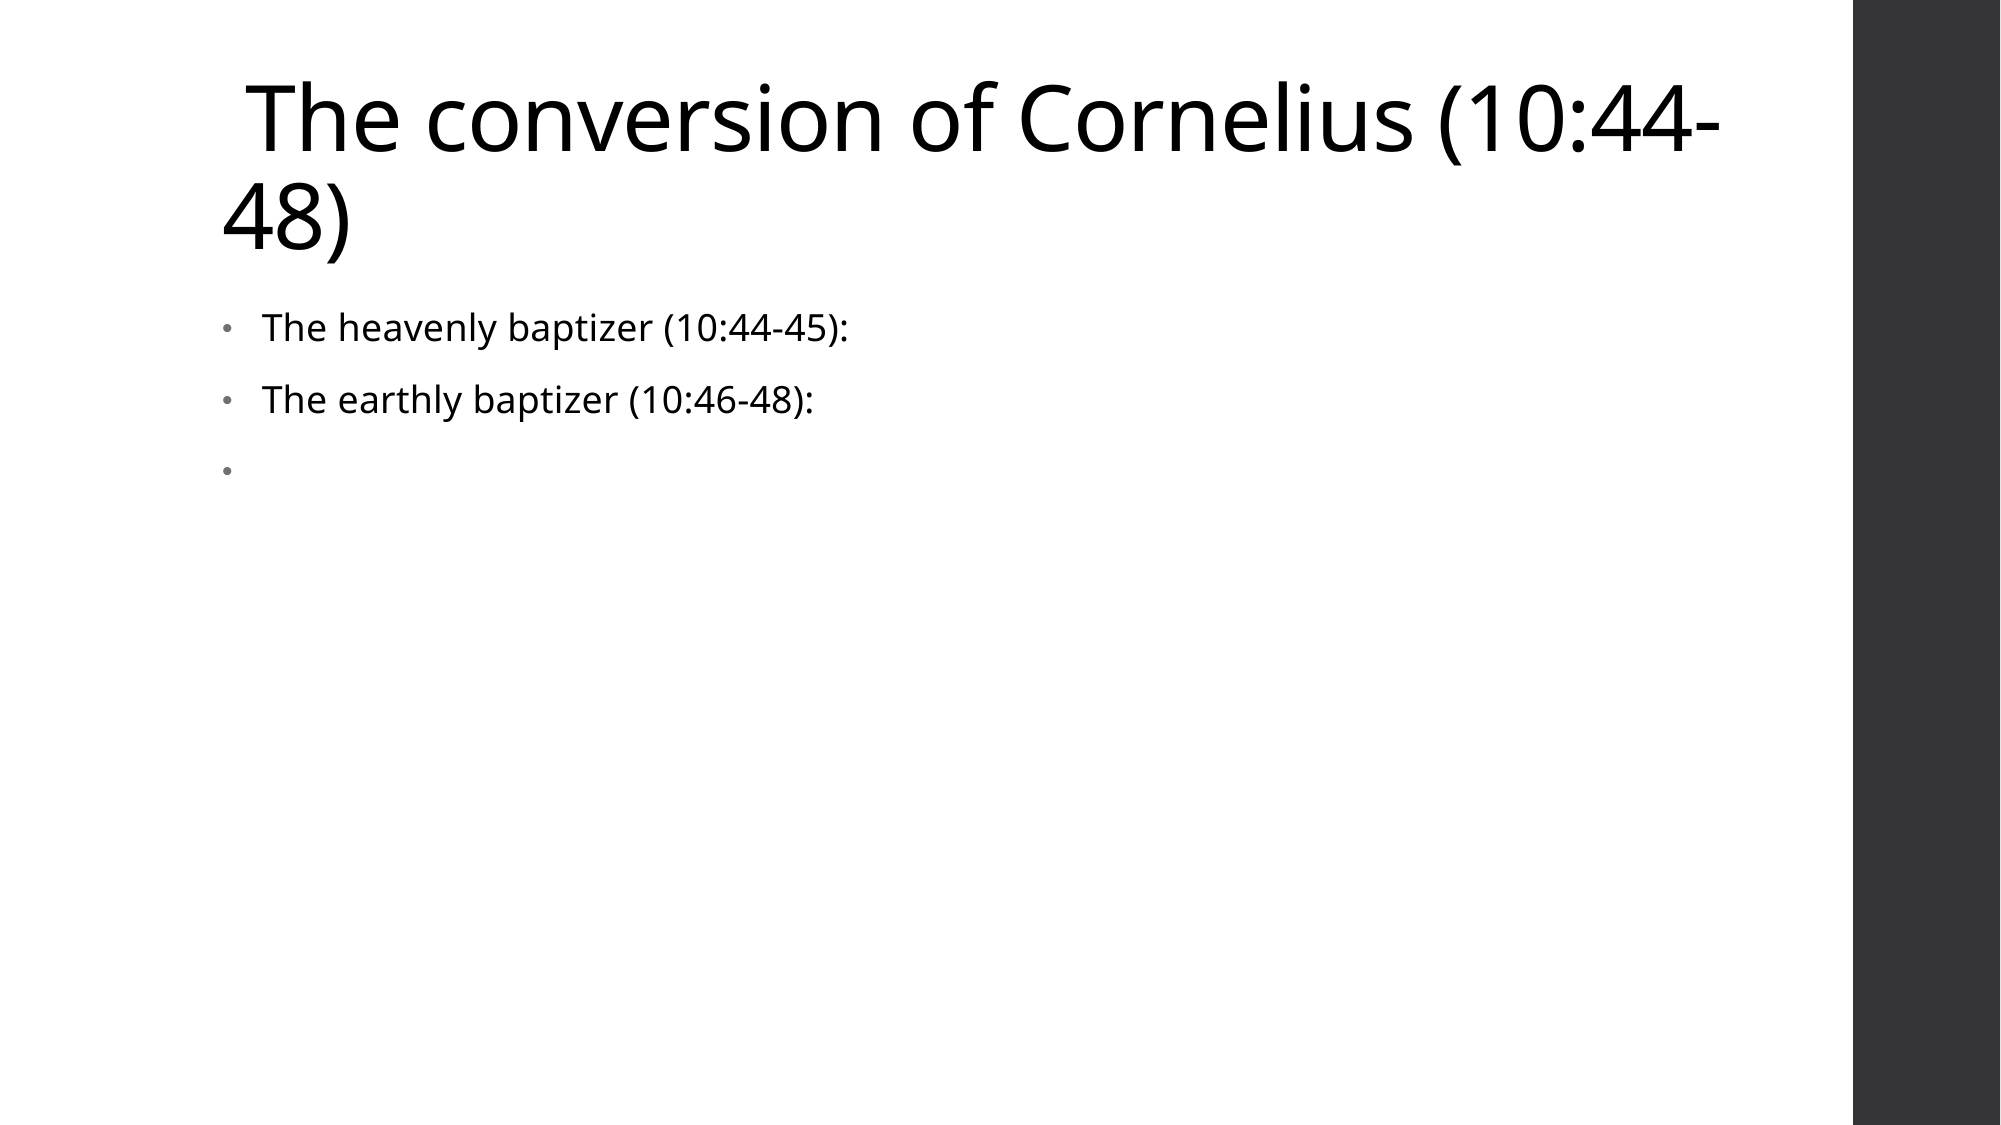

# The conversion of Cornelius (10:44-48)
 The heavenly baptizer (10:44-45):
 The earthly baptizer (10:46-48):